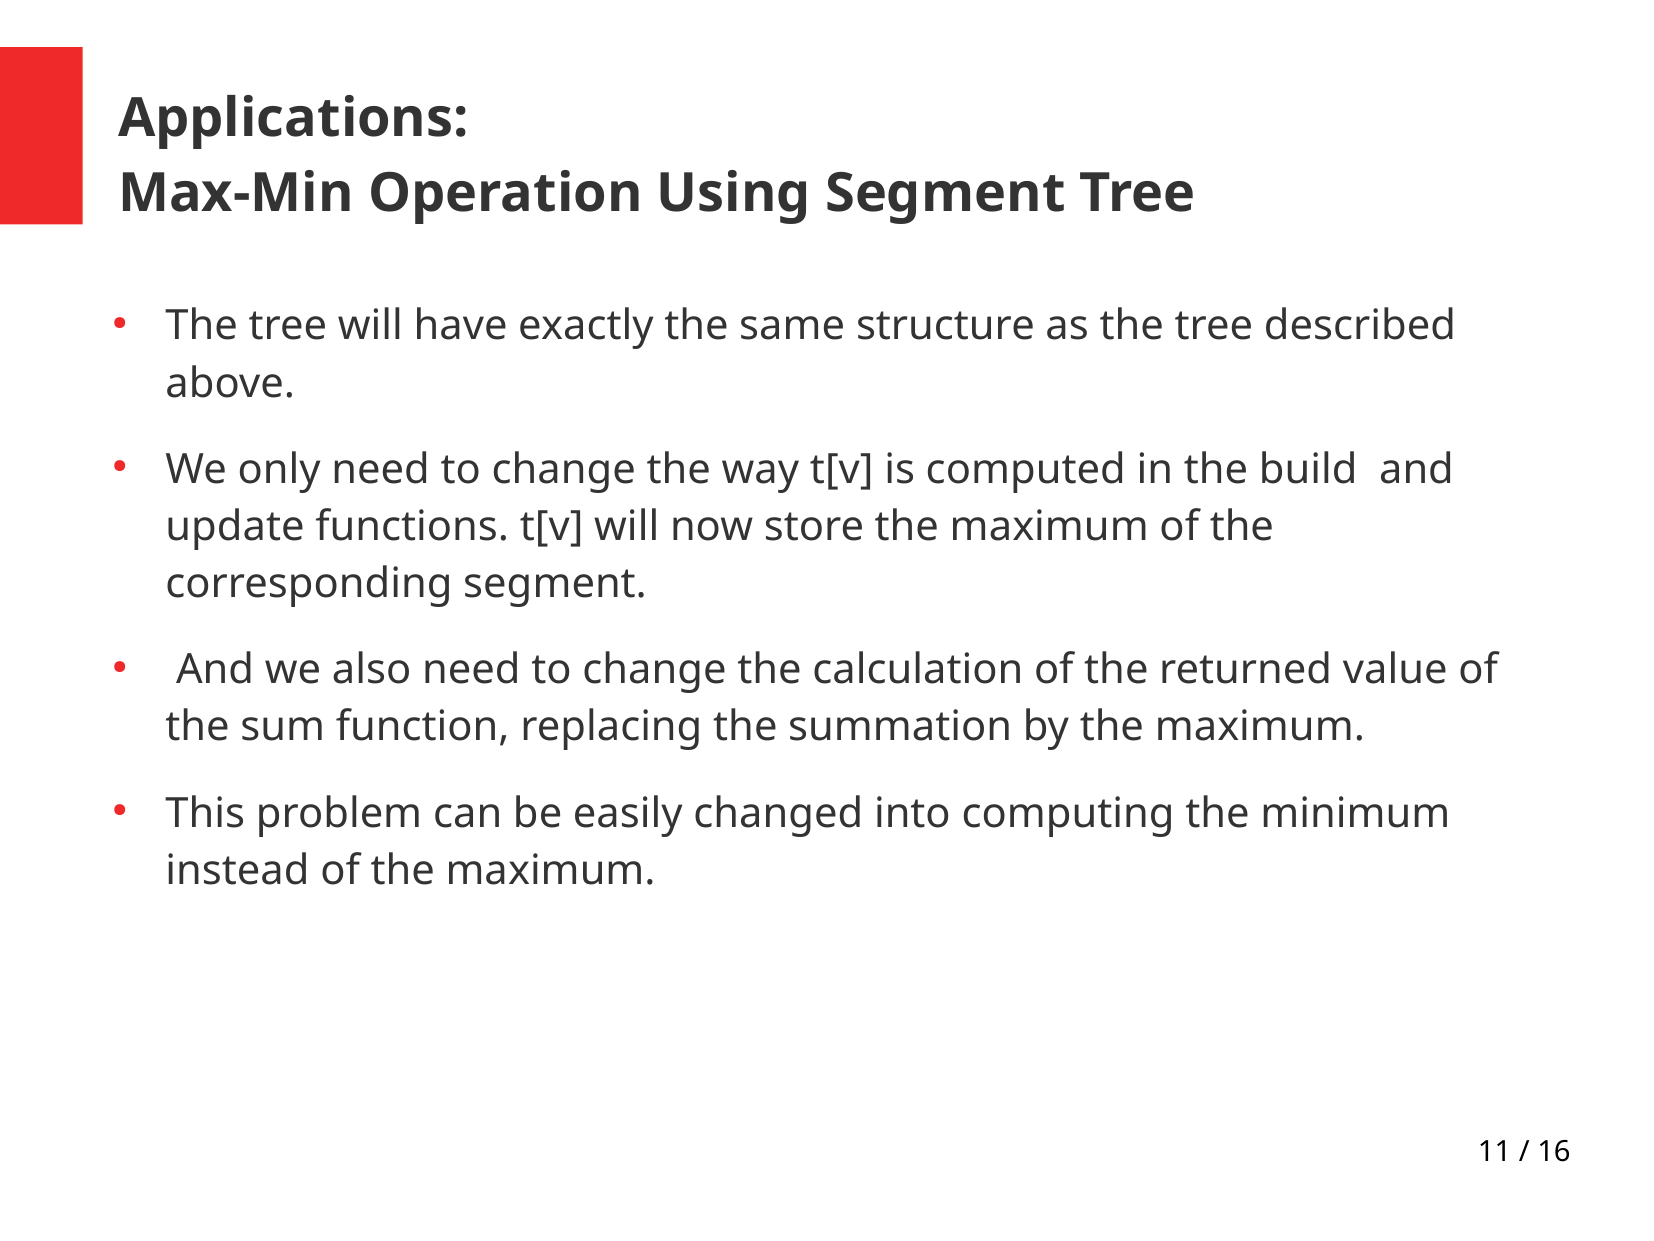

# Applications: Max-Min Operation Using Segment Tree
The tree will have exactly the same structure as the tree described above.
We only need to change the way t[v] is computed in the build and update functions. t[v] will now store the maximum of the corresponding segment.
 And we also need to change the calculation of the returned value of the sum function, replacing the summation by the maximum.
This problem can be easily changed into computing the minimum instead of the maximum.
11